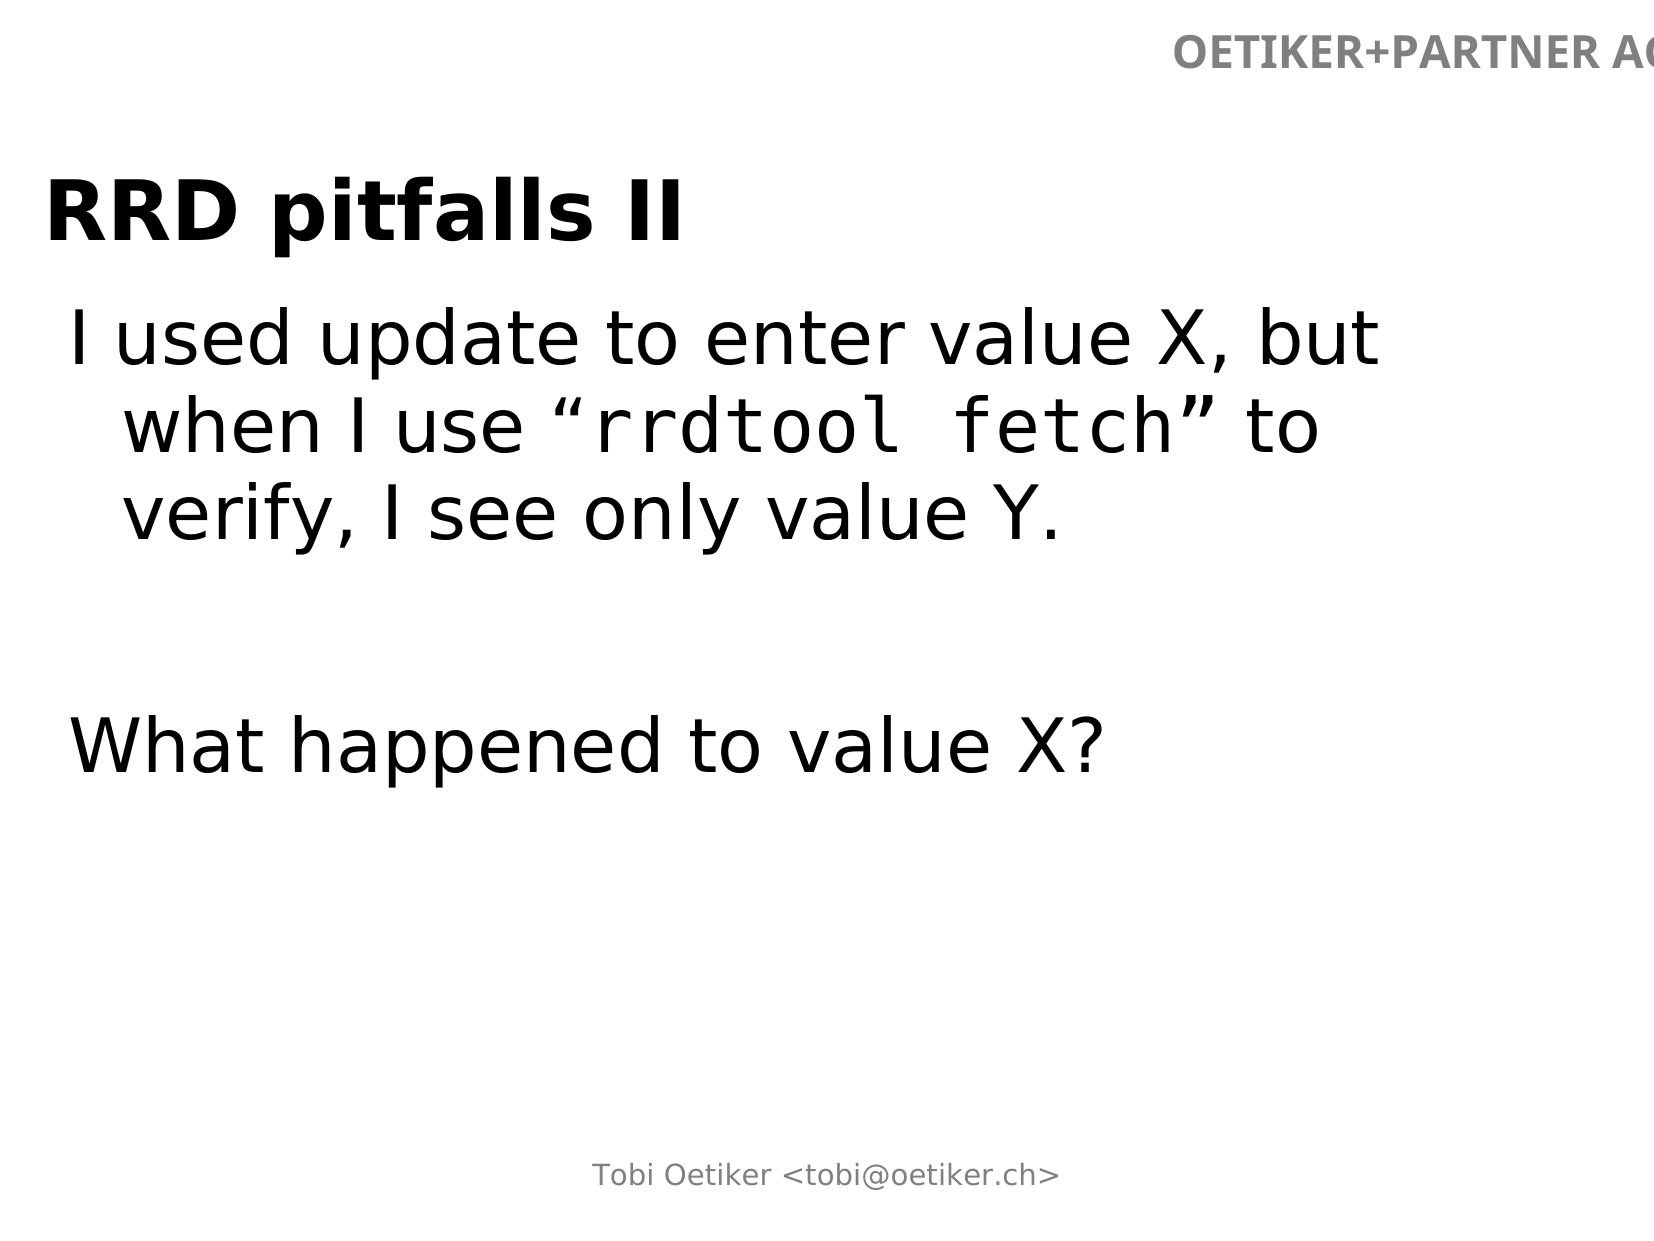

# RRD pitfalls II
I used update to enter value X, but when I use “rrdtool fetch” to verify, I see only value Y.
What happened to value X?